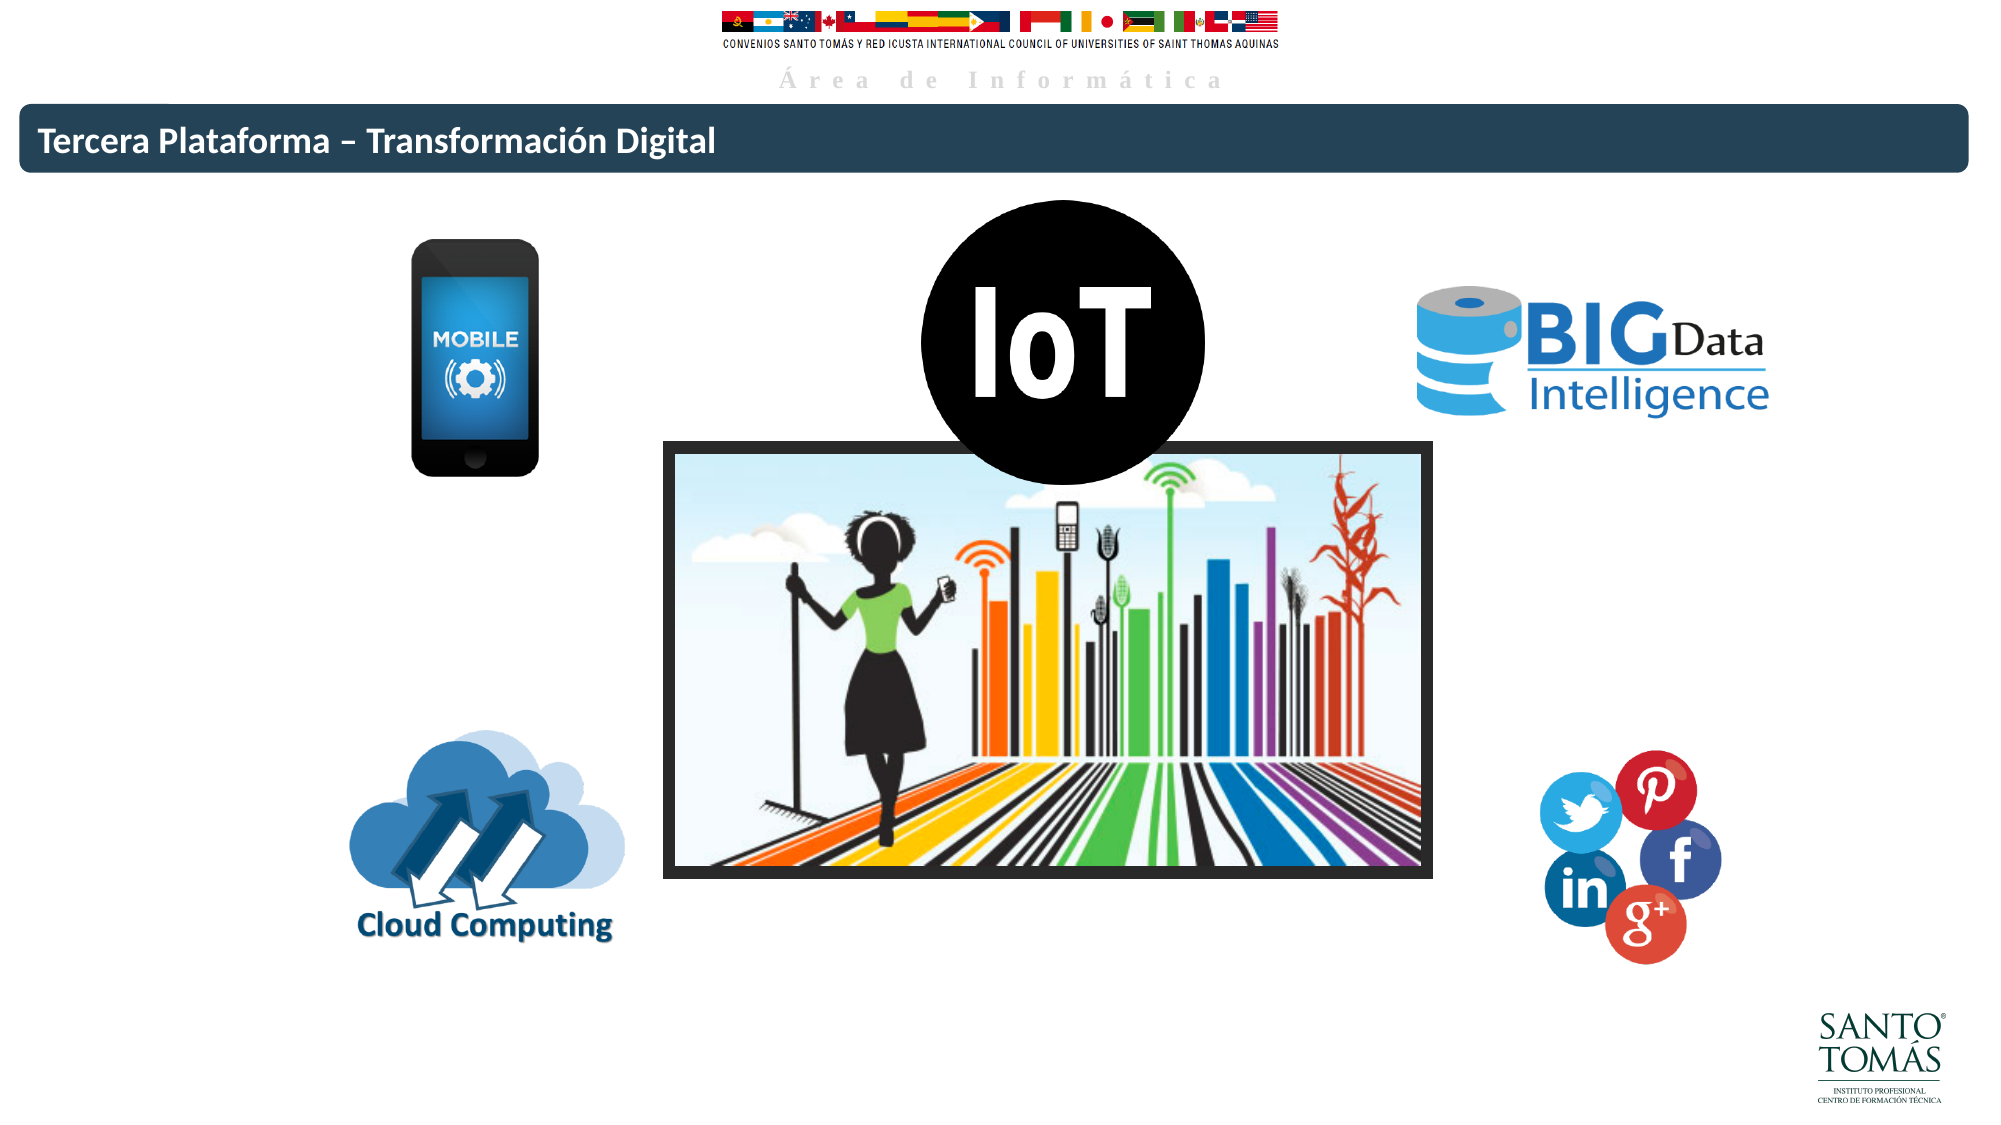

Área de Informática
Tercera Plataforma – Transformación Digital